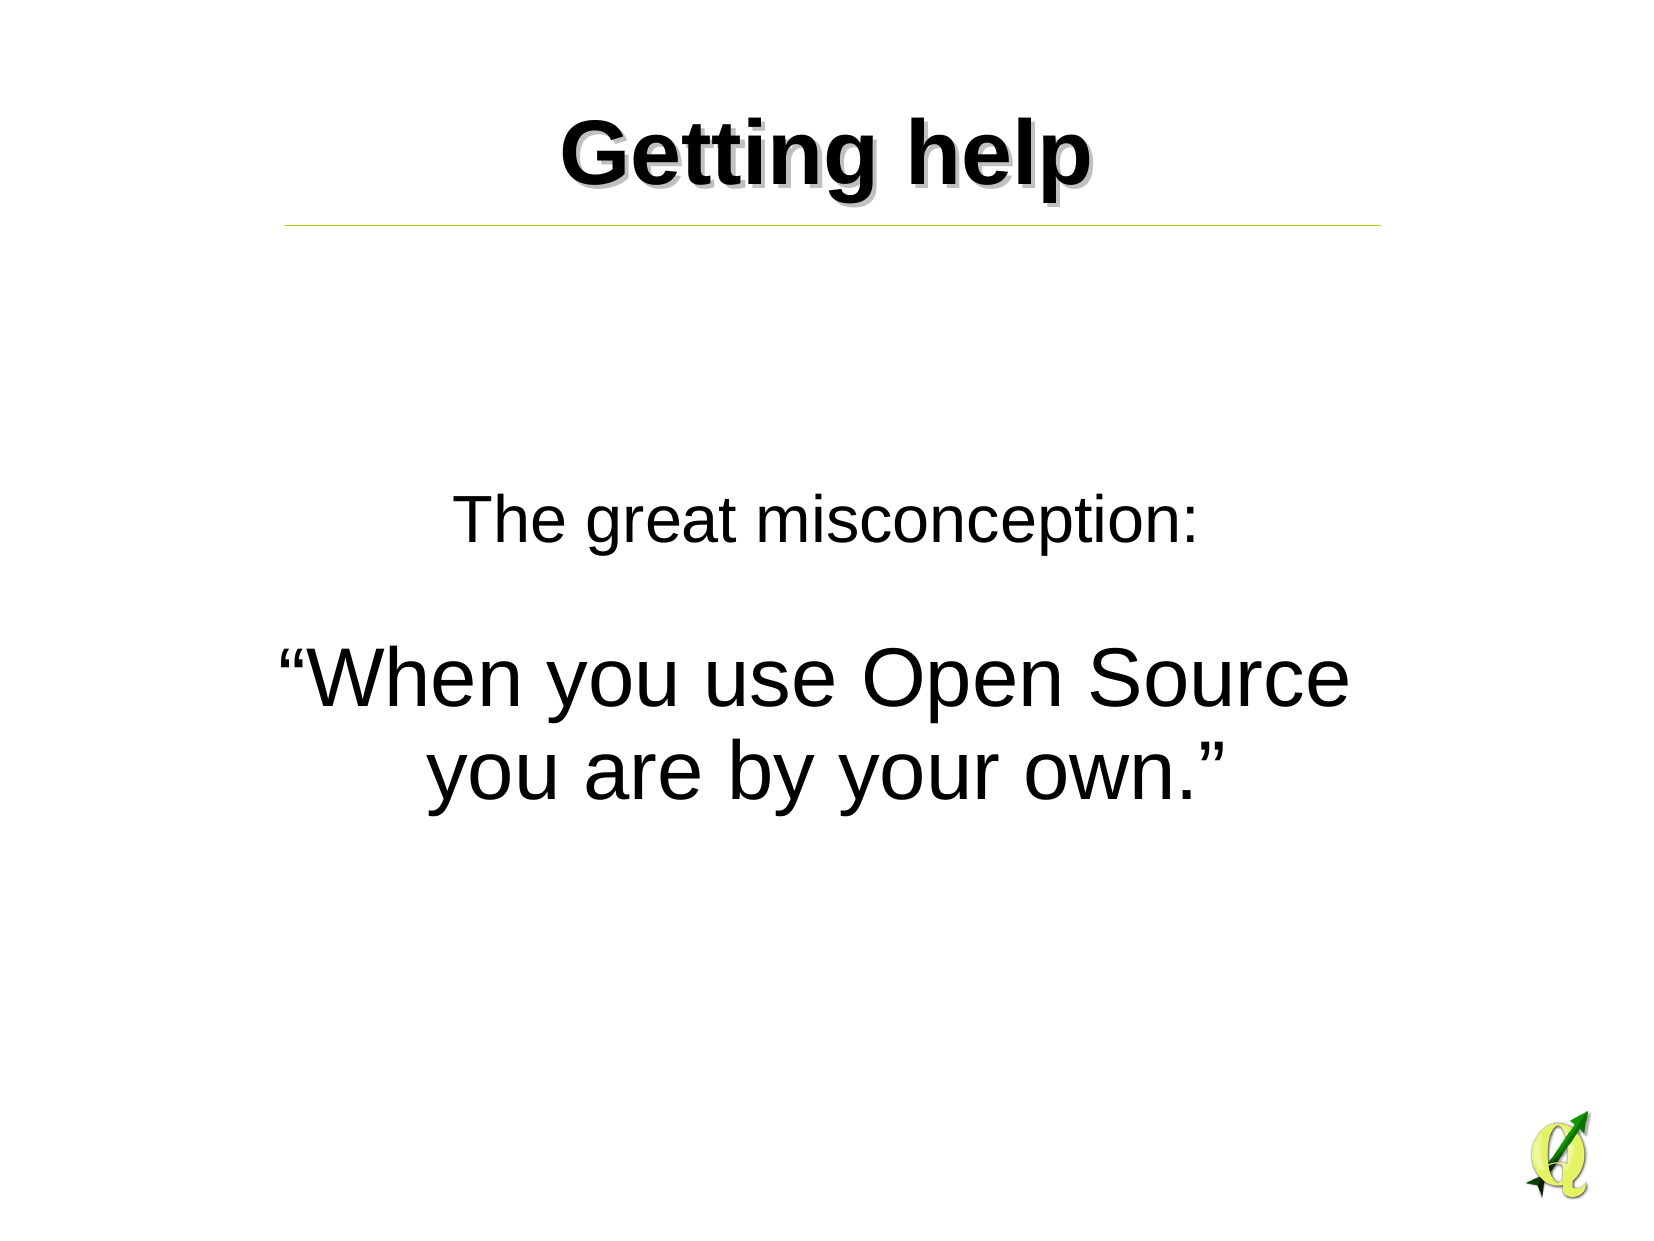

# Getting help
The great misconception:
“When you use Open Source
you are by your own.”